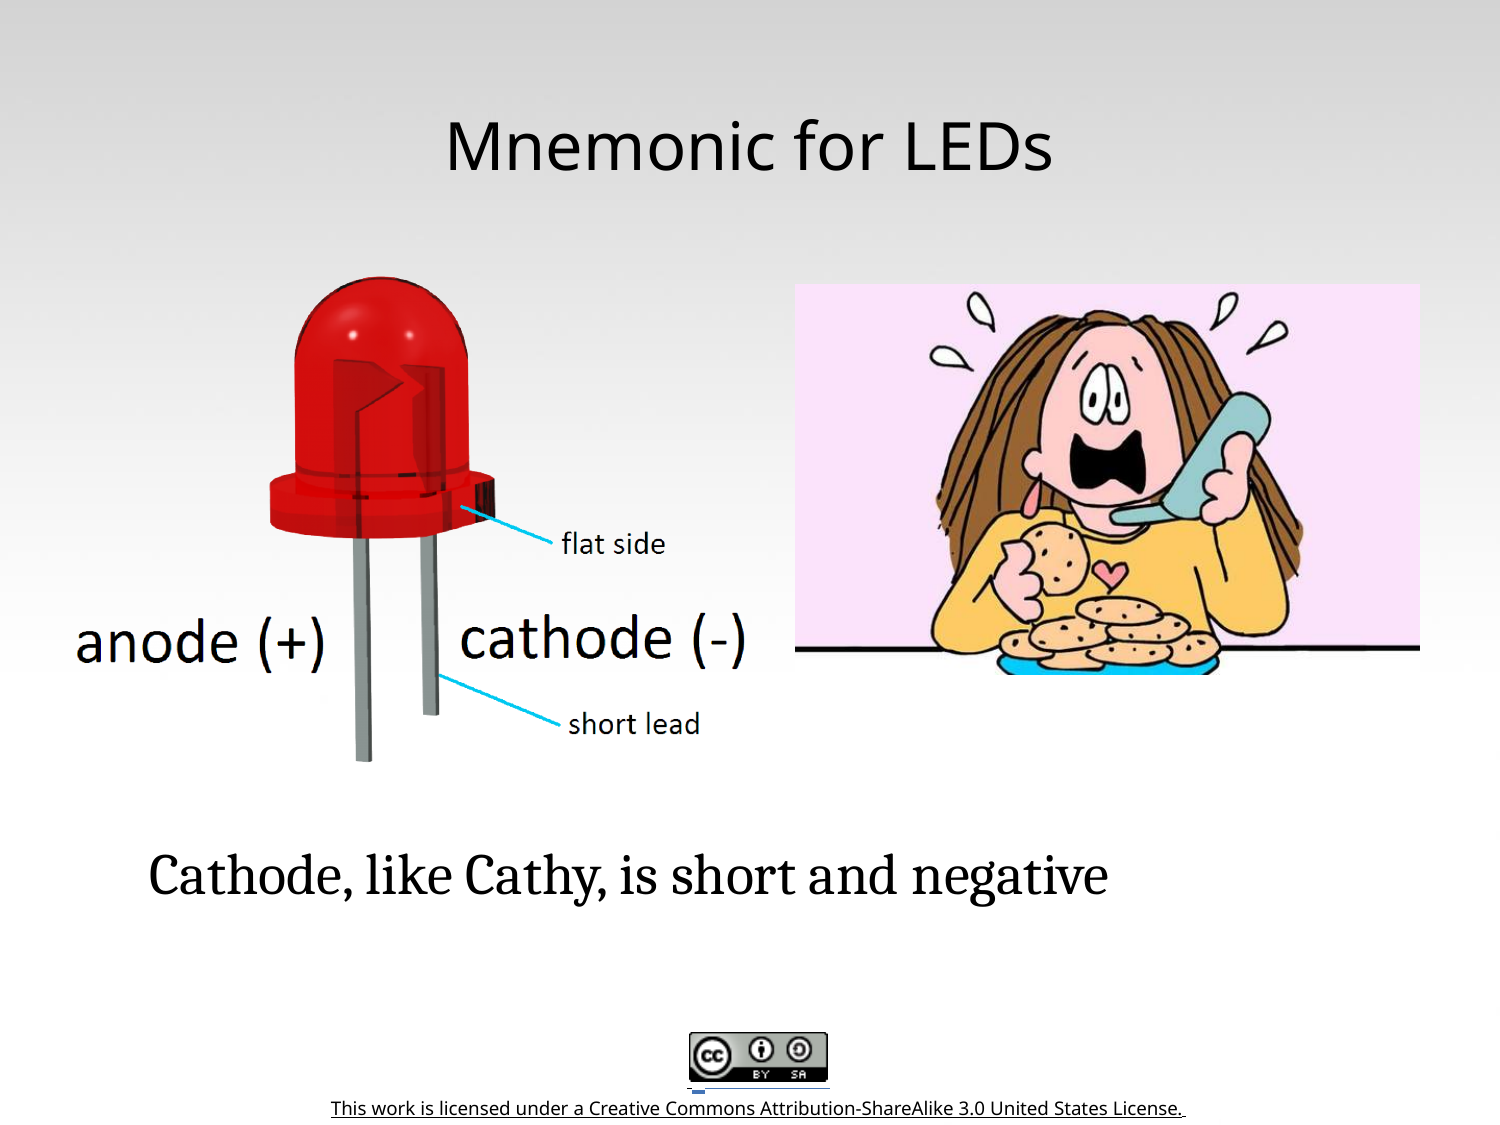

# Mnemonic for LEDs
Cathode, like Cathy, is short and negative